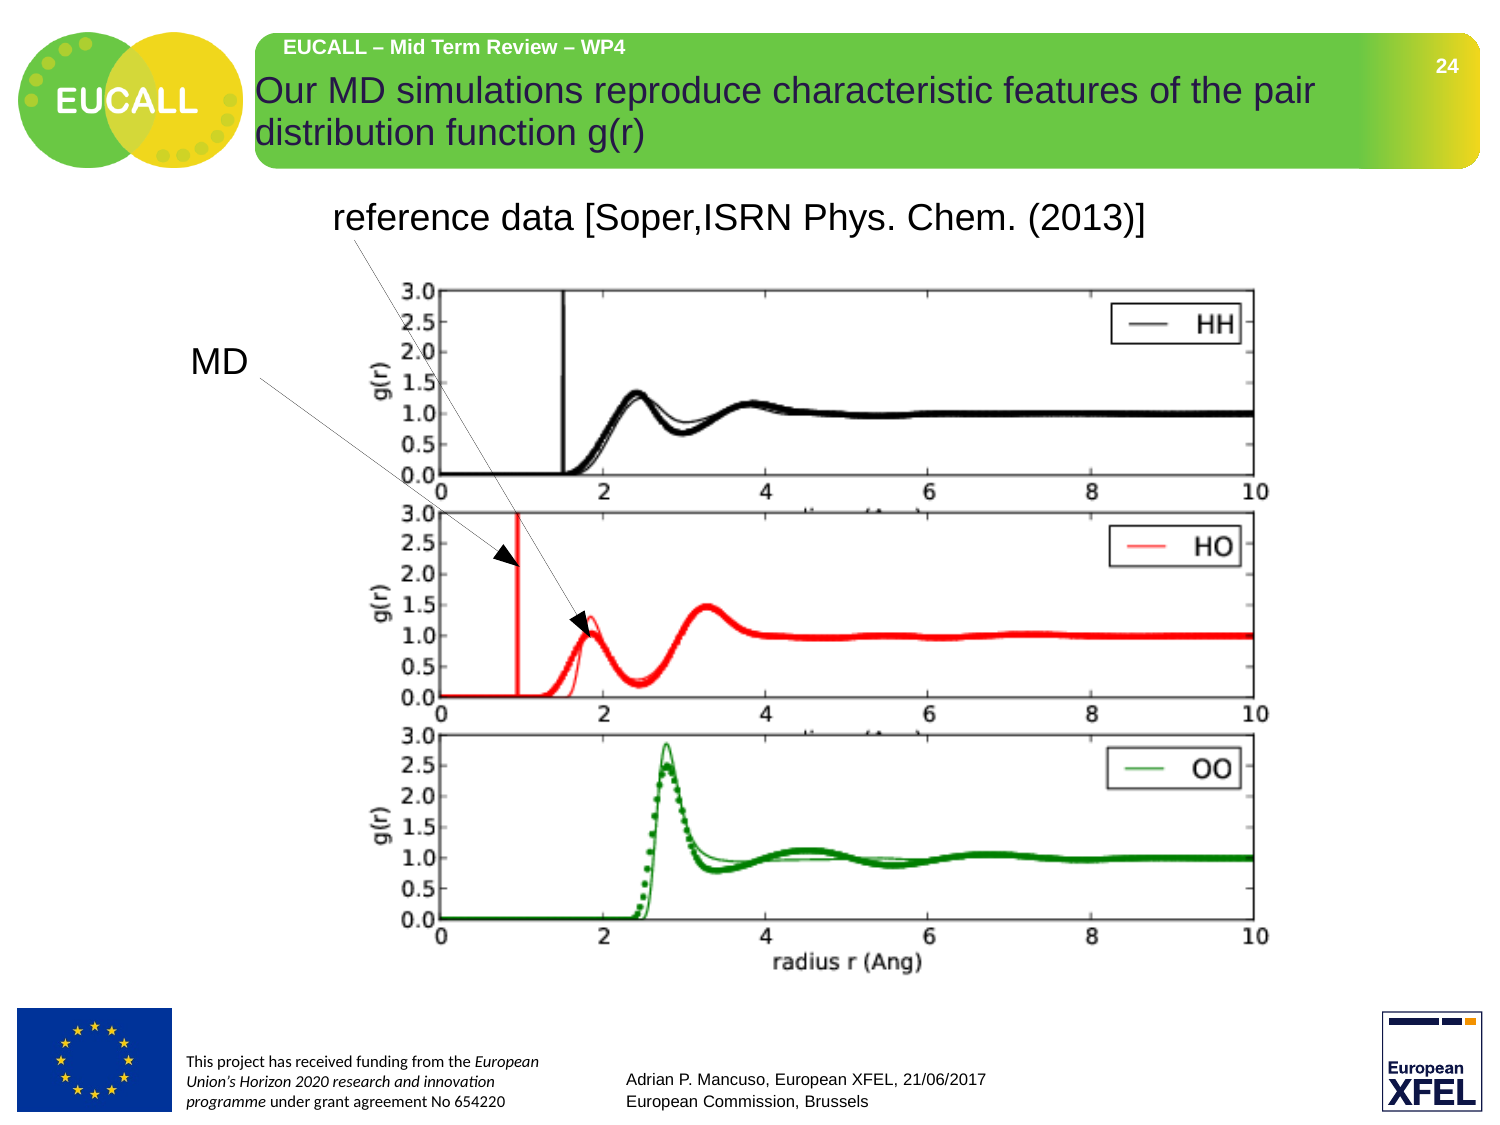

# Our MD simulations reproduce characteristic features of the pair distribution function g(r)
 reference data [Soper,ISRN Phys. Chem. (2013)]
MD